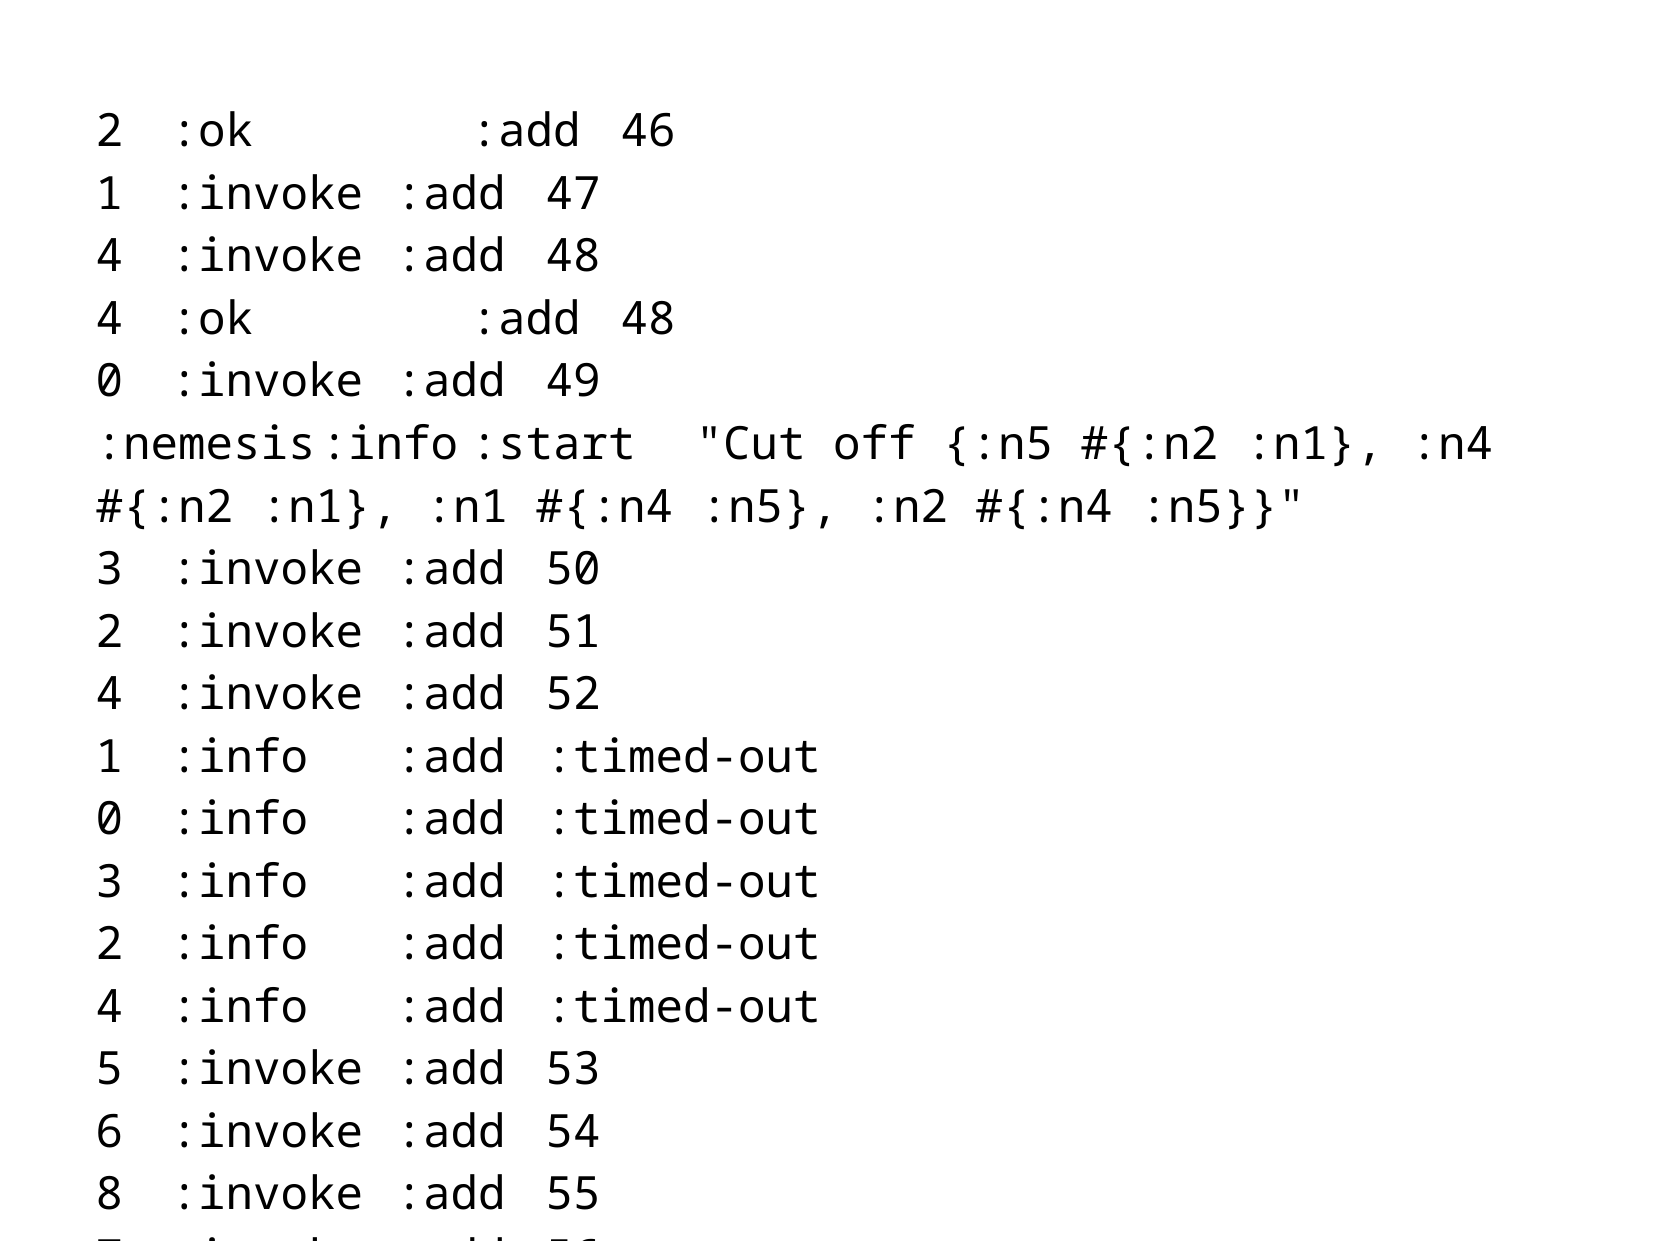

2	:ok			:add	46
1	:invoke	:add	47
4	:invoke	:add	48
4	:ok			:add	48
0	:invoke	:add	49
:nemesis	:info	:start	"Cut off {:n5 #{:n2 :n1}, :n4 #{:n2 :n1}, :n1 #{:n4 :n5}, :n2 #{:n4 :n5}}"
3	:invoke	:add	50
2	:invoke	:add	51
4	:invoke	:add	52
1	:info		:add	:timed-out
0	:info		:add	:timed-out
3	:info		:add	:timed-out
2	:info		:add	:timed-out
4	:info		:add	:timed-out
5	:invoke	:add	53
6	:invoke	:add	54
8	:invoke	:add	55
7	:invoke	:add	56
9	:invoke	:add	57
5	:info		:add	:timed-out